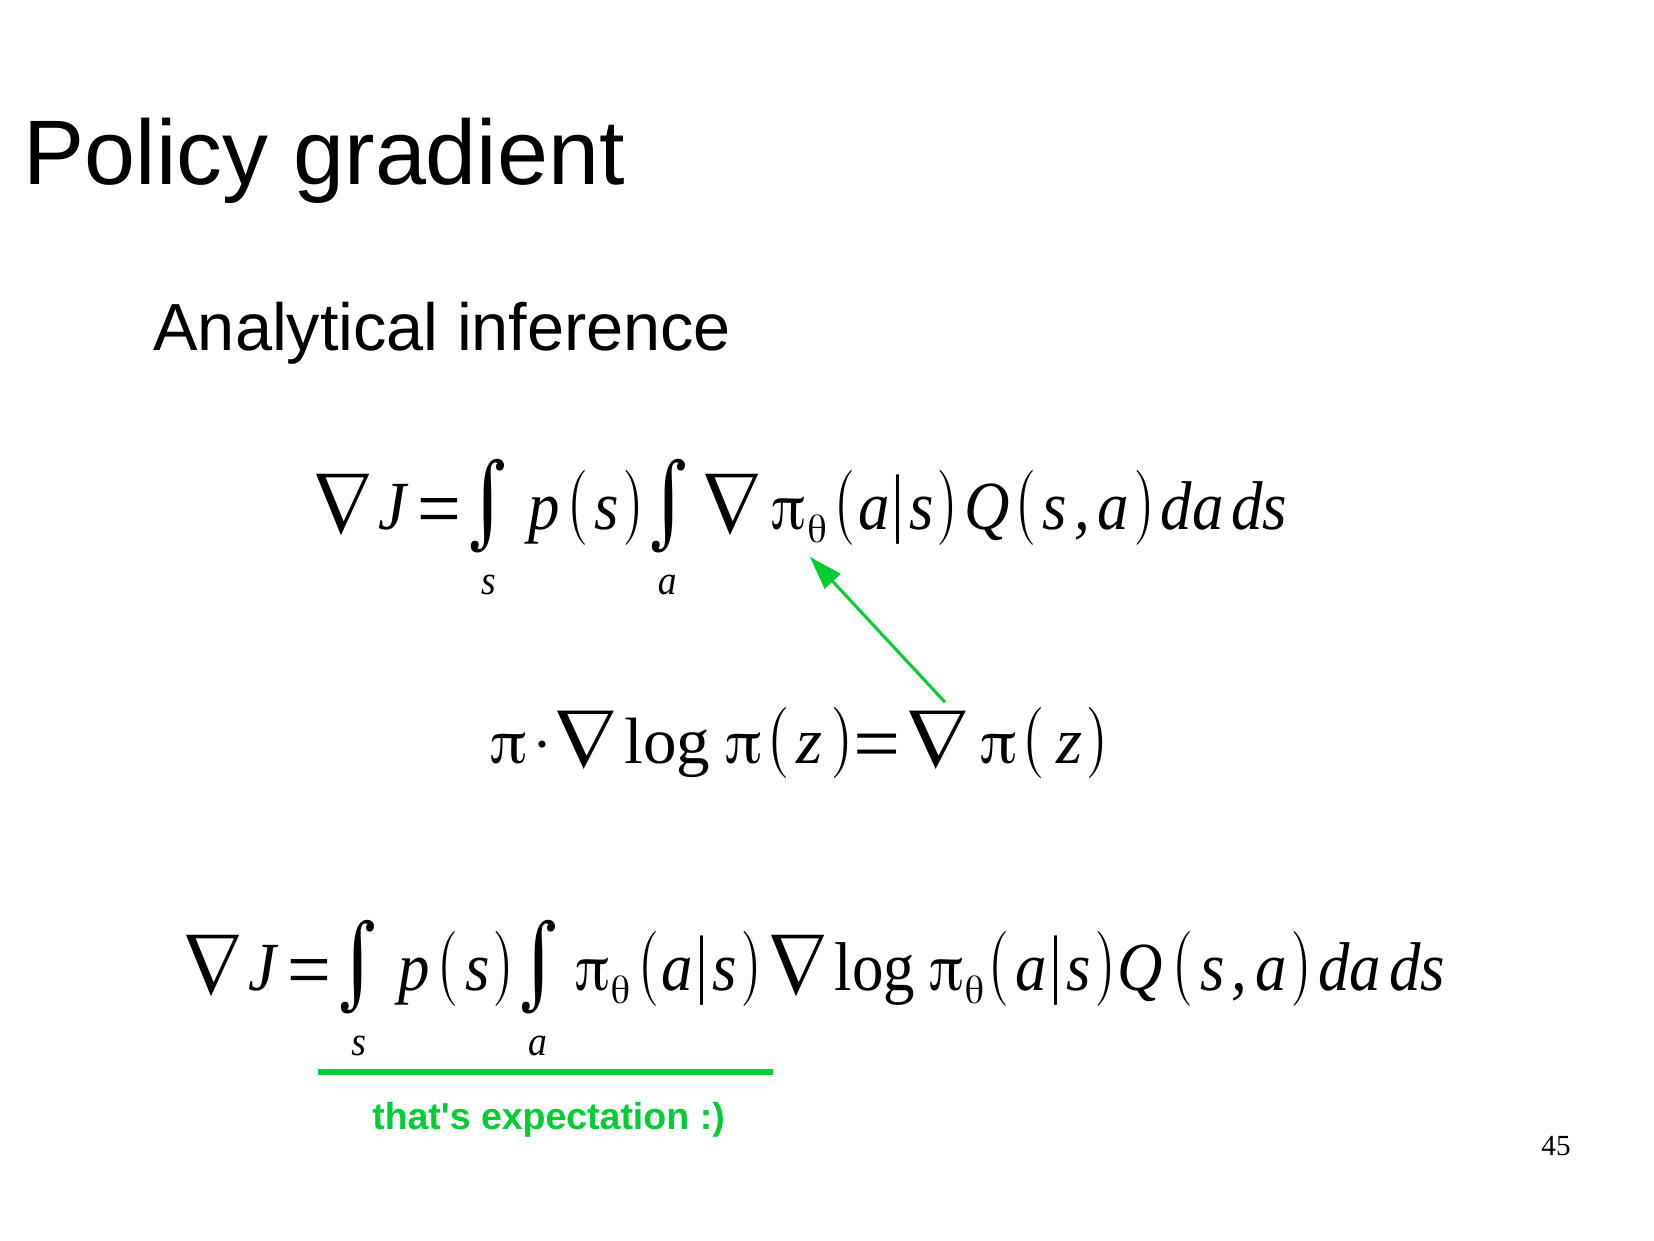

# Policy gradient
Analytical inference
that's expectation :)
45